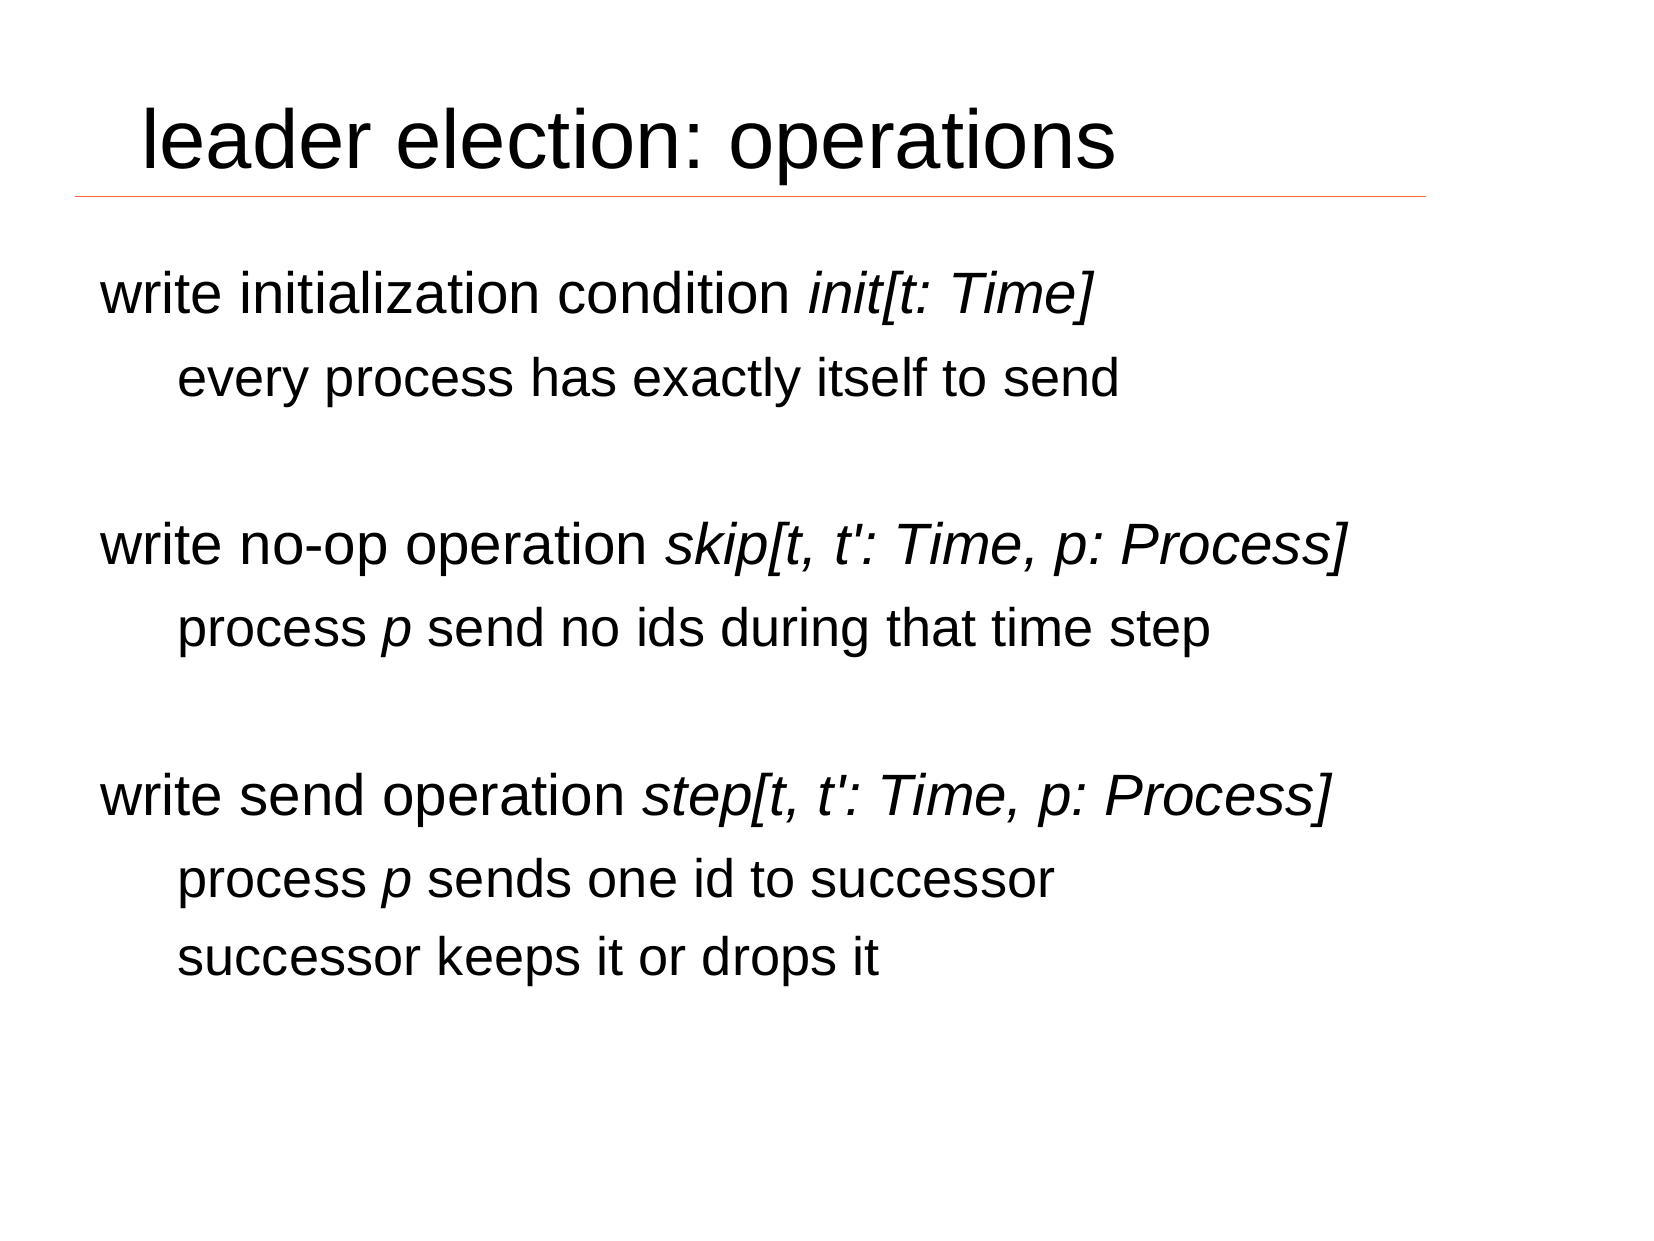

# leader election: operations
write initialization condition init[t: Time]
every process has exactly itself to send
write no-op operation skip[t, t': Time, p: Process]
process p send no ids during that time step
write send operation step[t, t': Time, p: Process]
process p sends one id to successor
successor keeps it or drops it